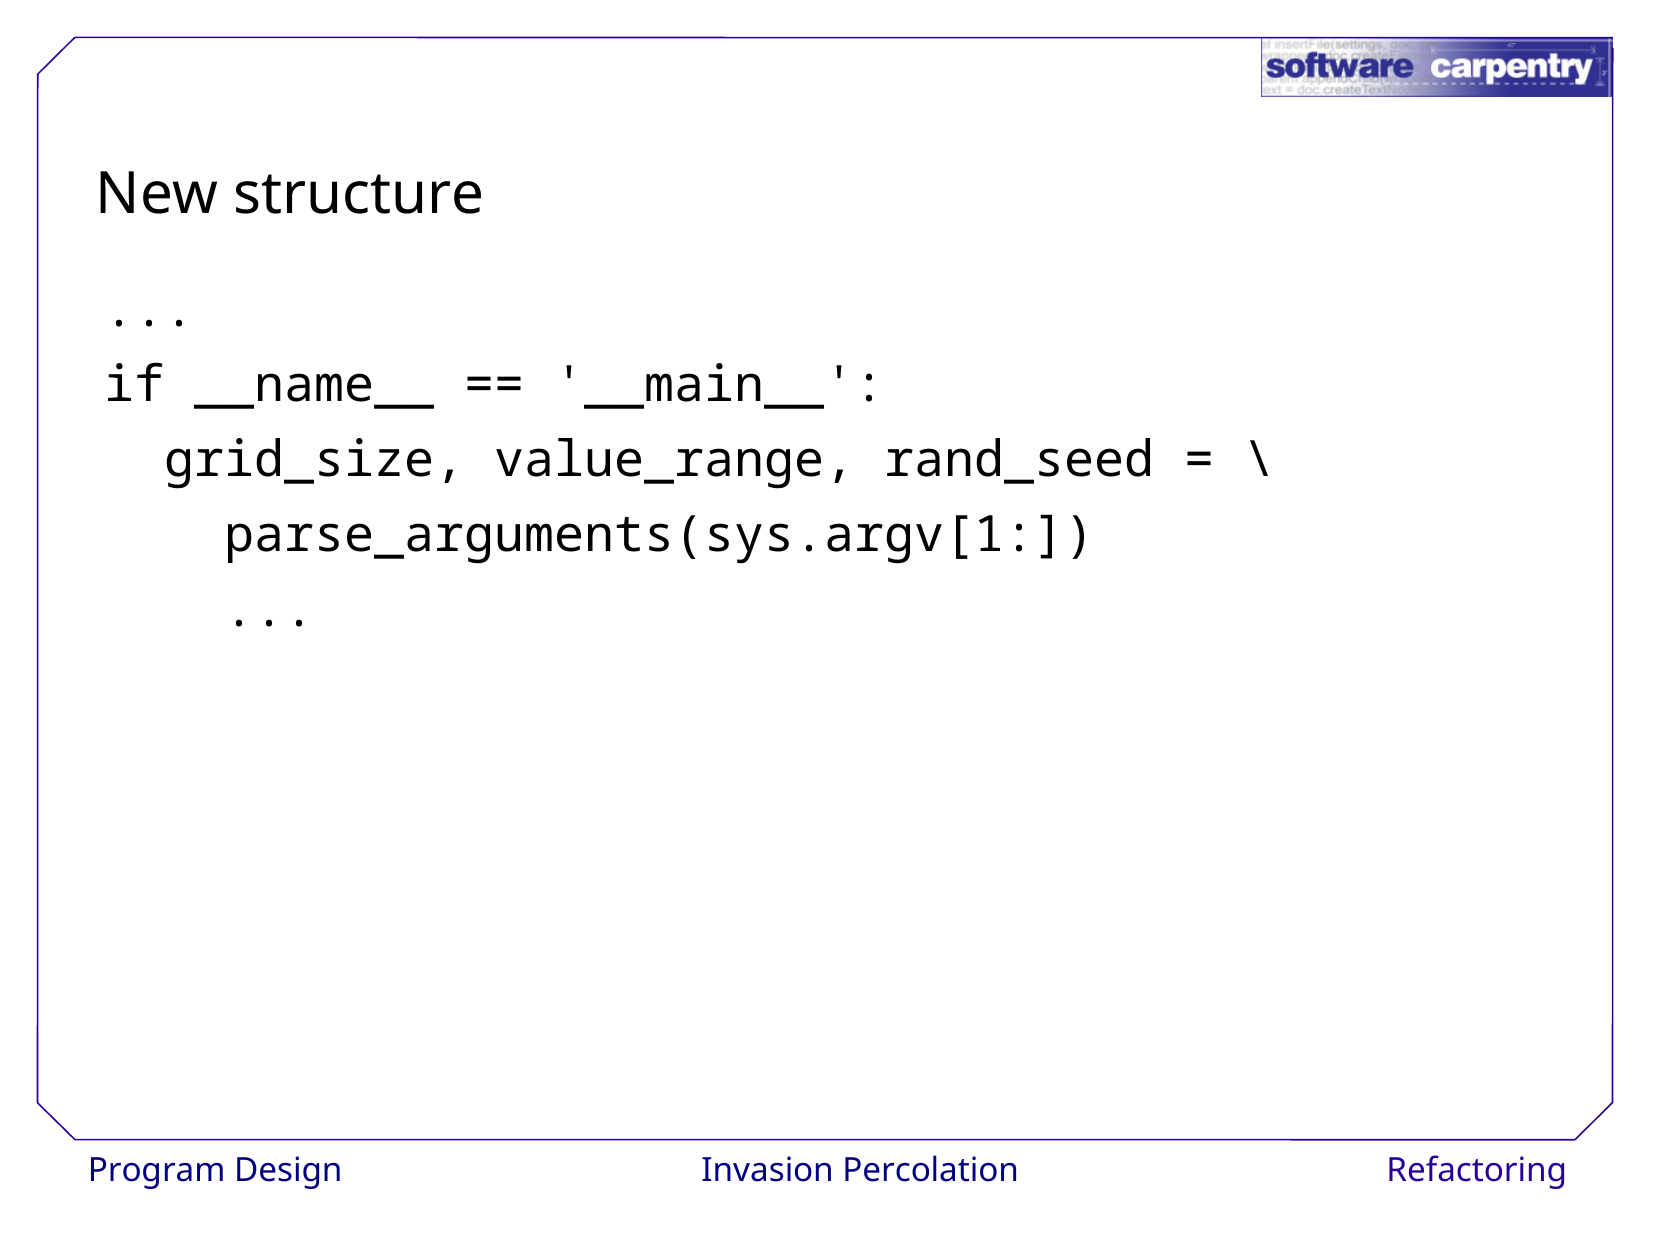

New structure
...
if __name__ == '__main__':
 grid_size, value_range, rand_seed = \
 parse_arguments(sys.argv[1:])
 ...